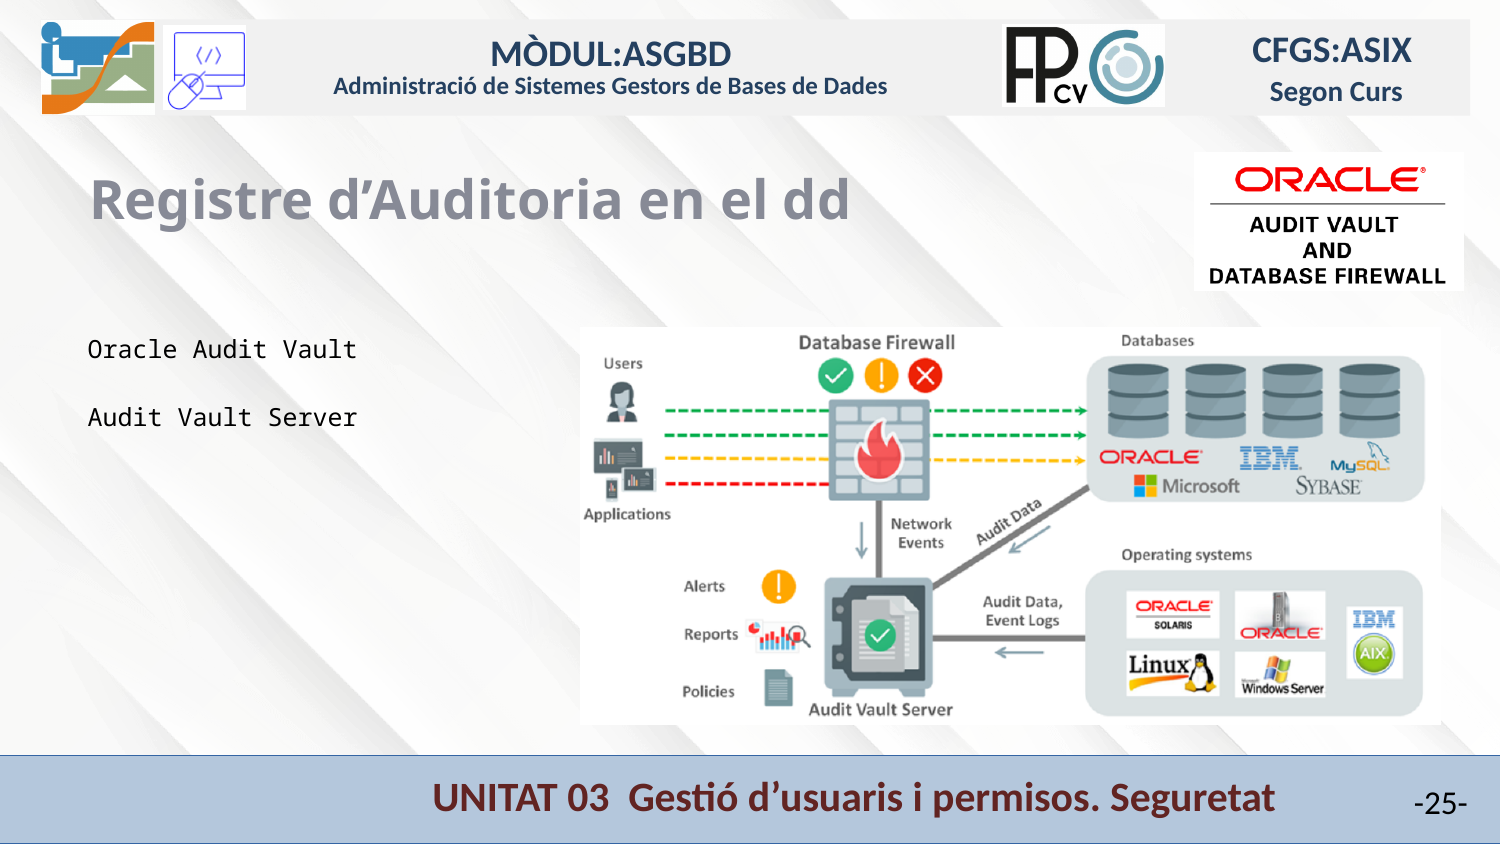

# Registre d’Auditoria en el dd
Oracle Audit Vault
Audit Vault Server